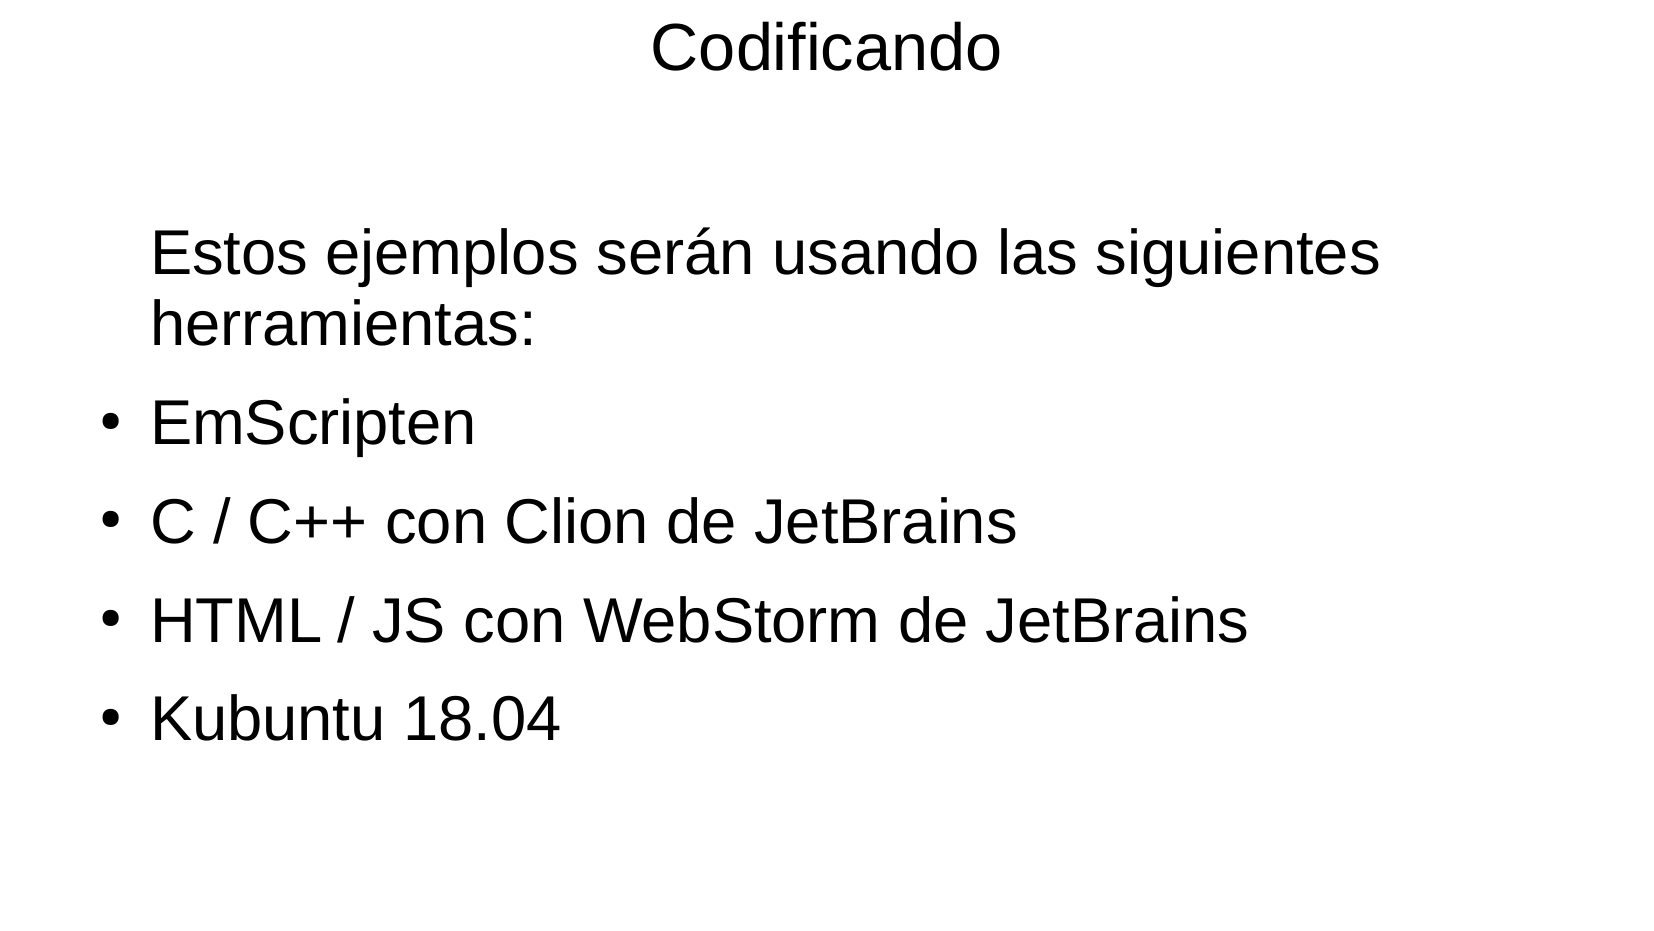

# Codificando
Estos ejemplos serán usando las siguientes herramientas:
EmScripten
C / C++ con Clion de JetBrains
HTML / JS con WebStorm de JetBrains
Kubuntu 18.04